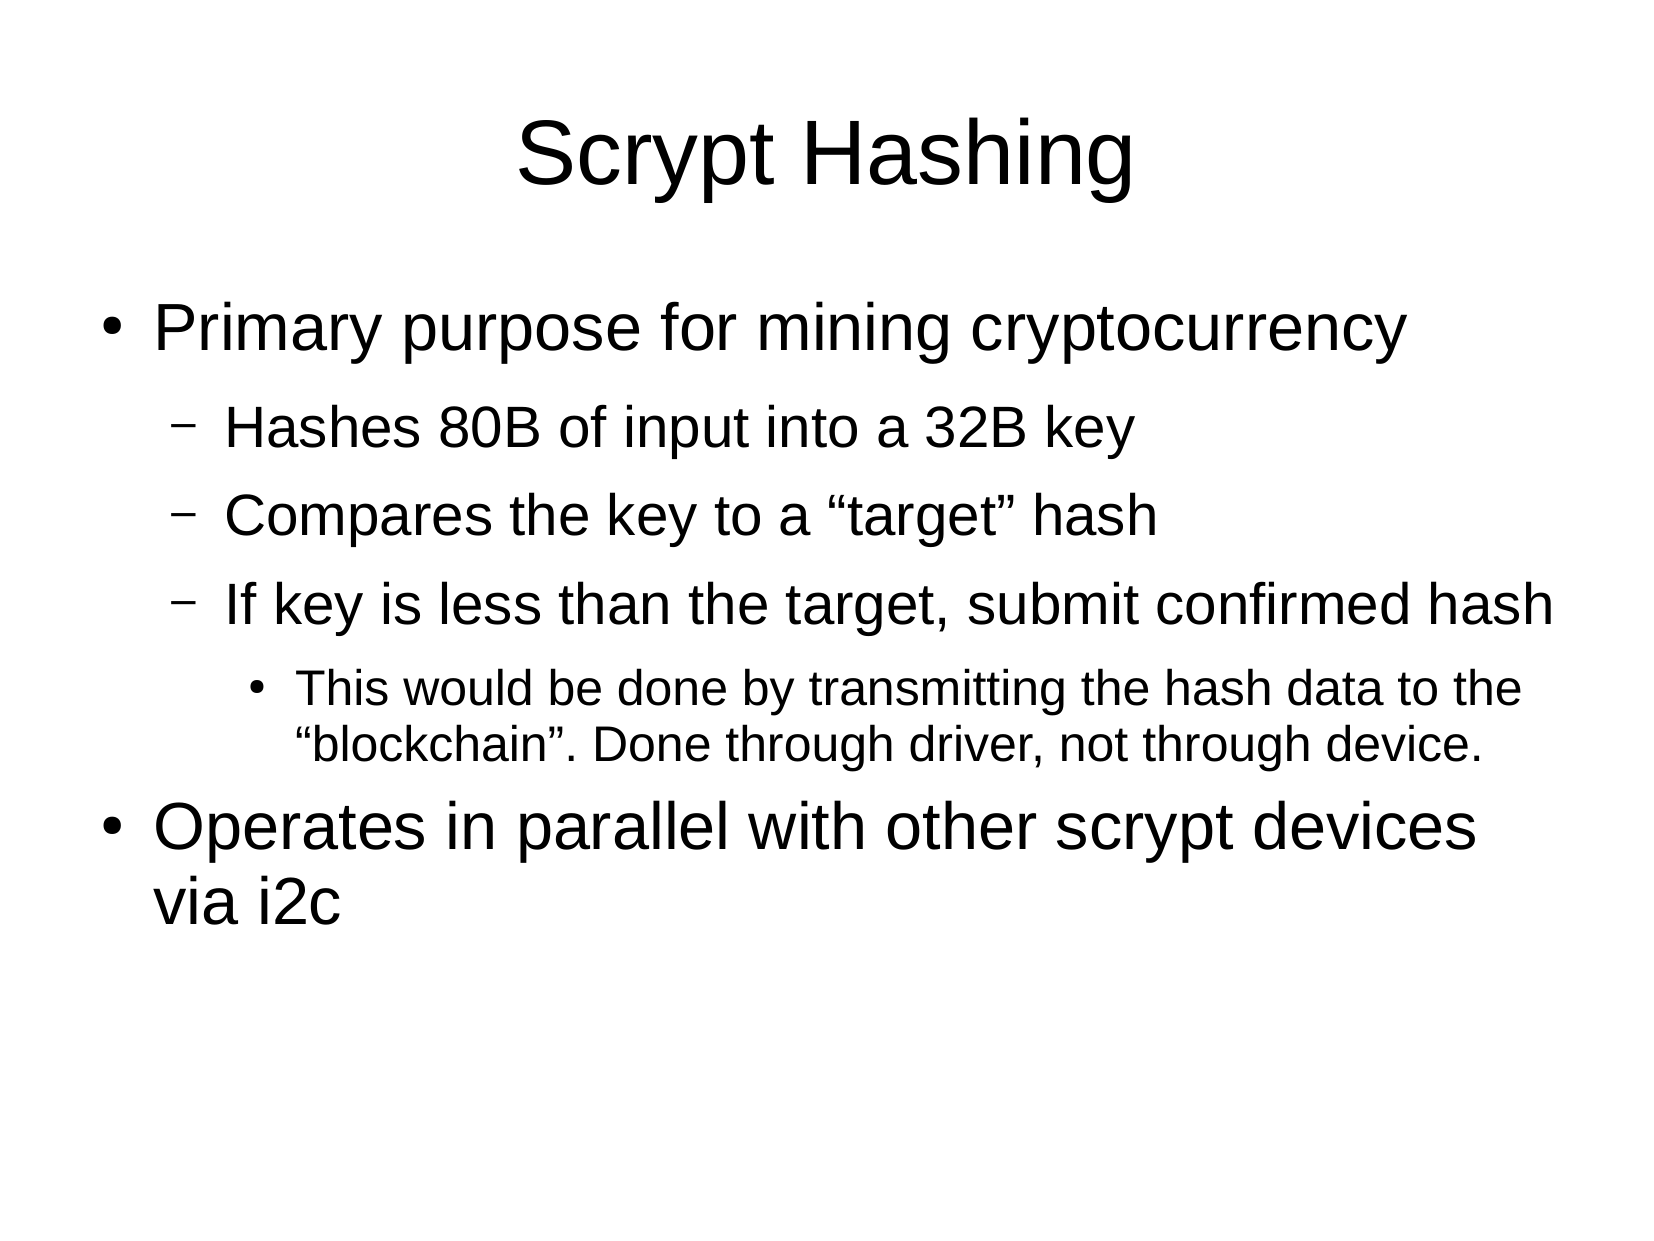

# Scrypt Hashing
Primary purpose for mining cryptocurrency
Hashes 80B of input into a 32B key
Compares the key to a “target” hash
If key is less than the target, submit confirmed hash
This would be done by transmitting the hash data to the “blockchain”. Done through driver, not through device.
Operates in parallel with other scrypt devices via i2c